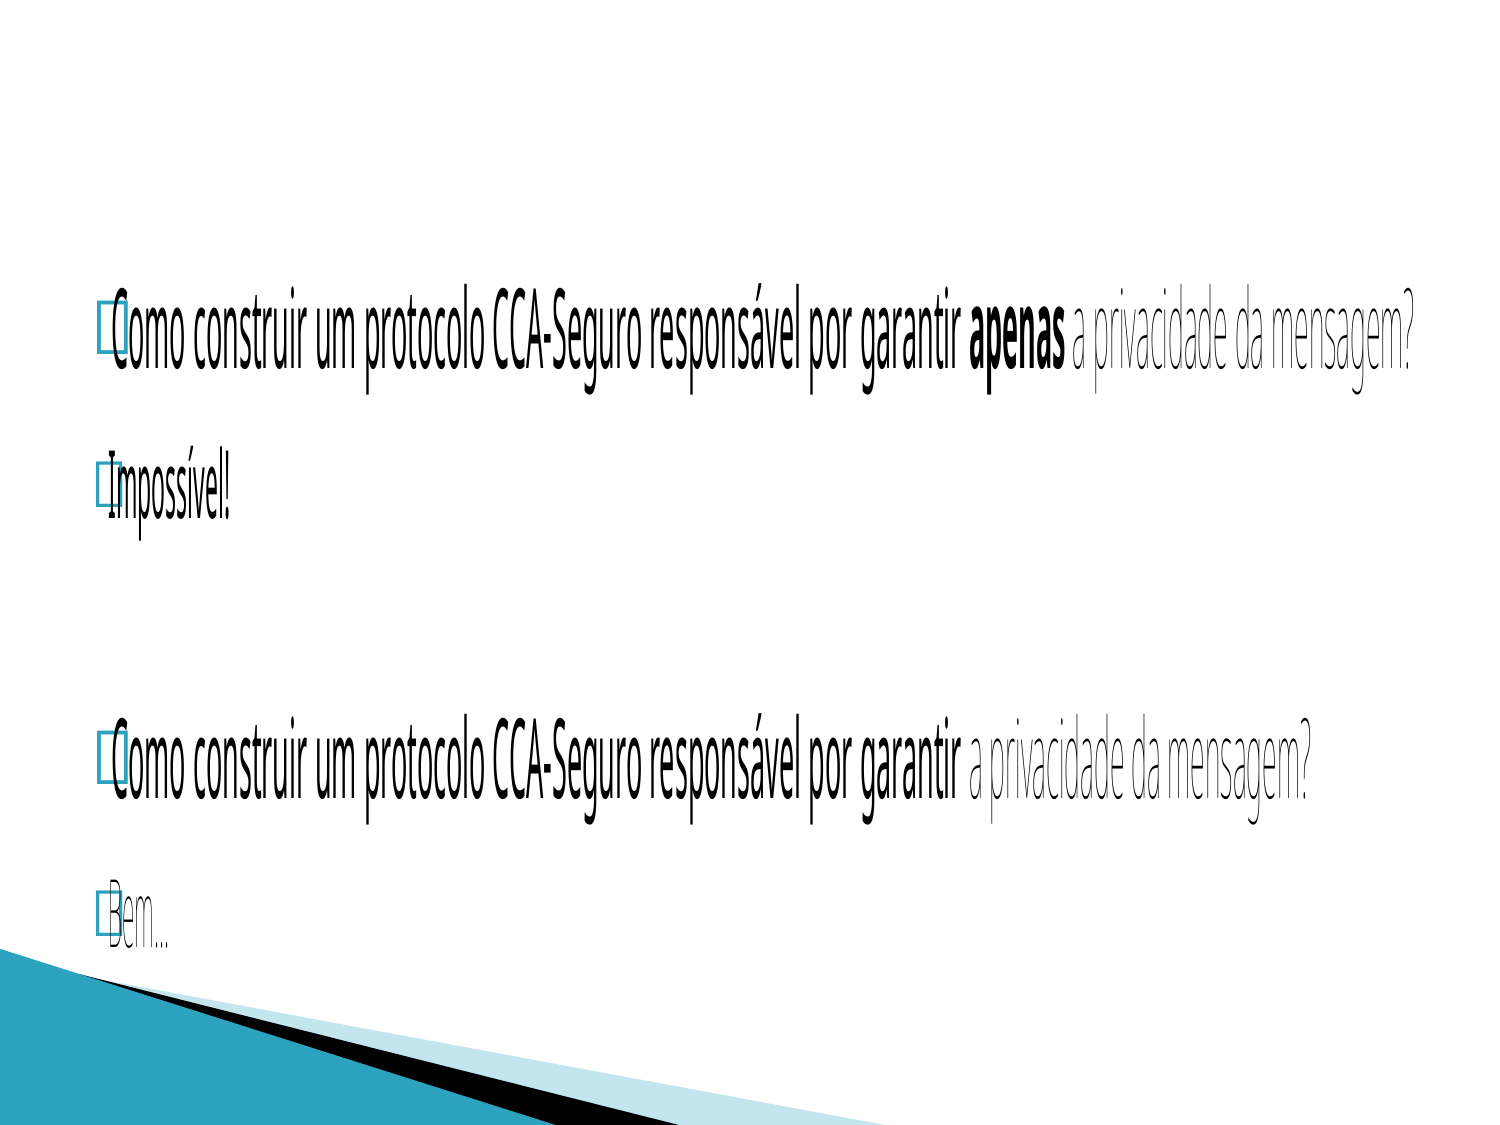

Como construir um protocolo CCA-Seguro responsável por garantir apenas a privacidade da mensagem?
Impossível!
Como construir um protocolo CCA-Seguro responsável por garantir a privacidade da mensagem?
Bem...